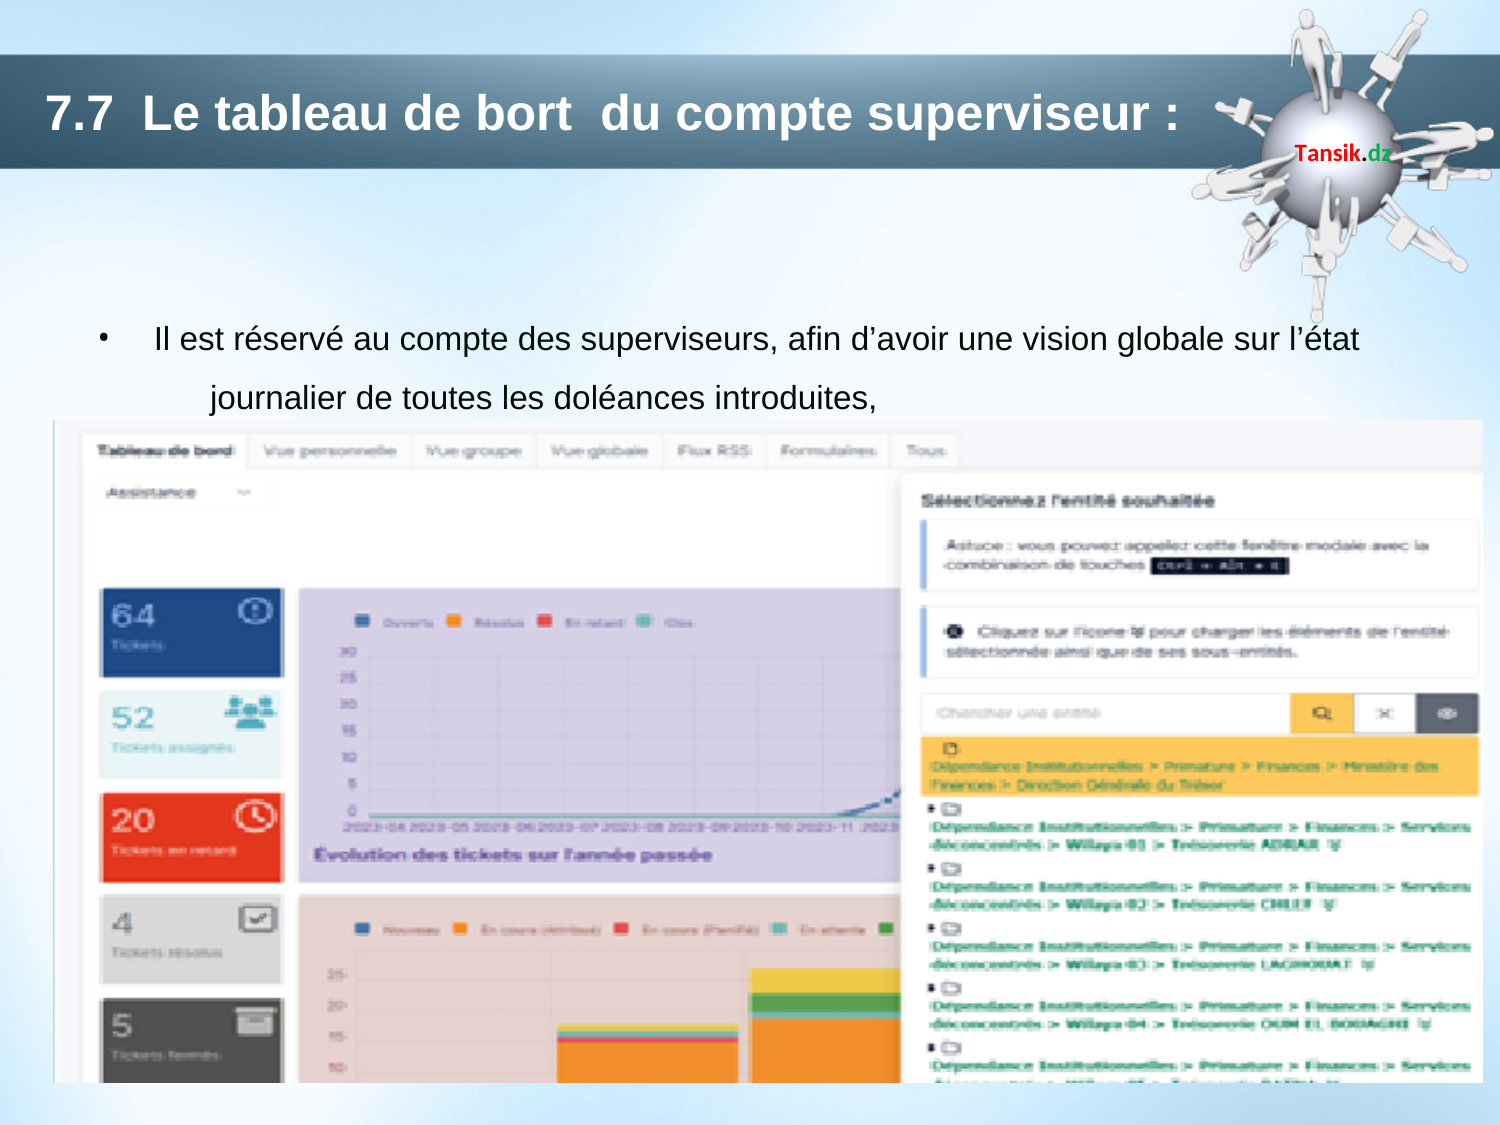

# 7.7 Le tableau de bort du compte superviseur :
Tansik.dz
Il est réservé au compte des superviseurs, afin d’avoir une vision globale sur l’état journalier de toutes les doléances introduites,